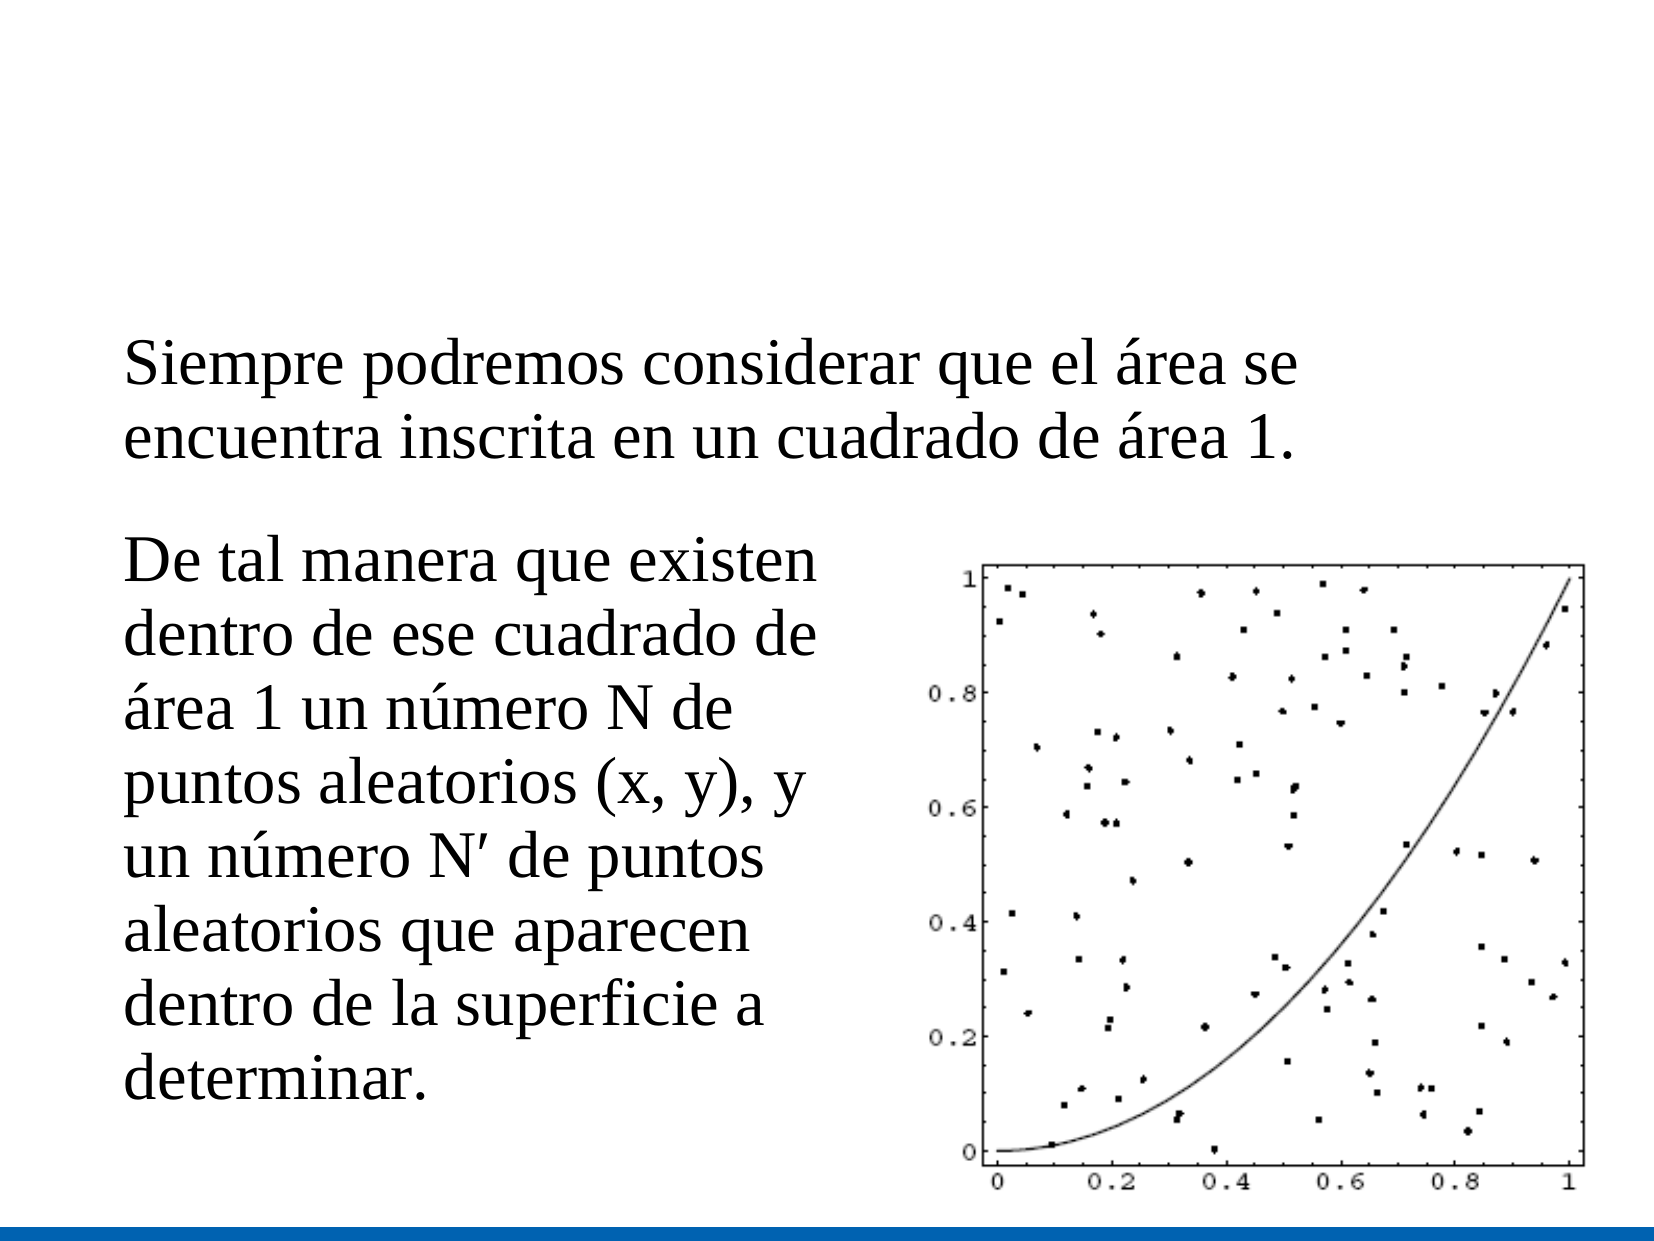

#
Siempre podremos considerar que el área se encuentra inscrita en un cuadrado de área 1.
De tal manera que existen dentro de ese cuadrado de área 1 un número N de puntos aleatorios (x, y), y un número N′ de puntos aleatorios que aparecen dentro de la superficie a determinar.